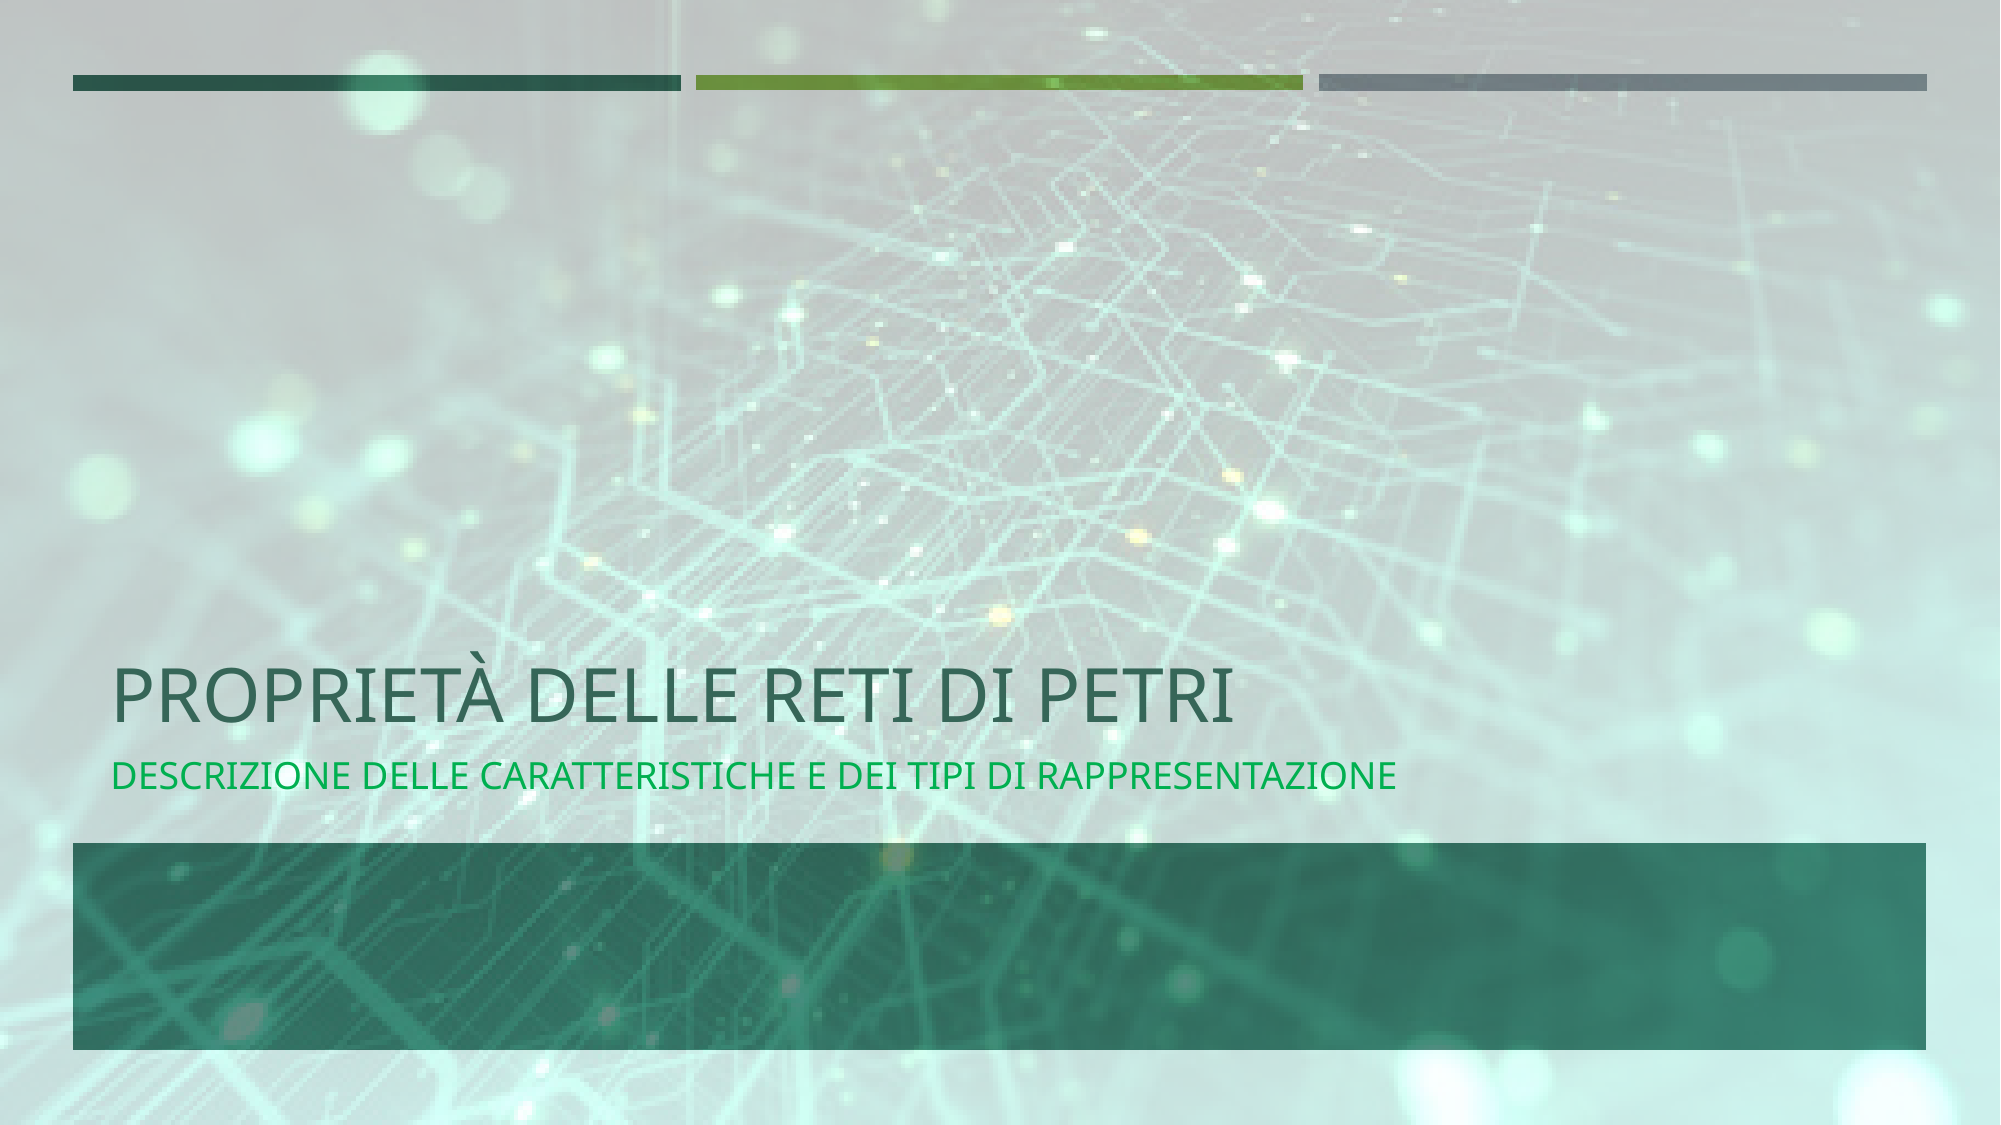

# Proprietà delle reti di petri
descrizione delle caratteristiche e dei tipi di rappresentazione